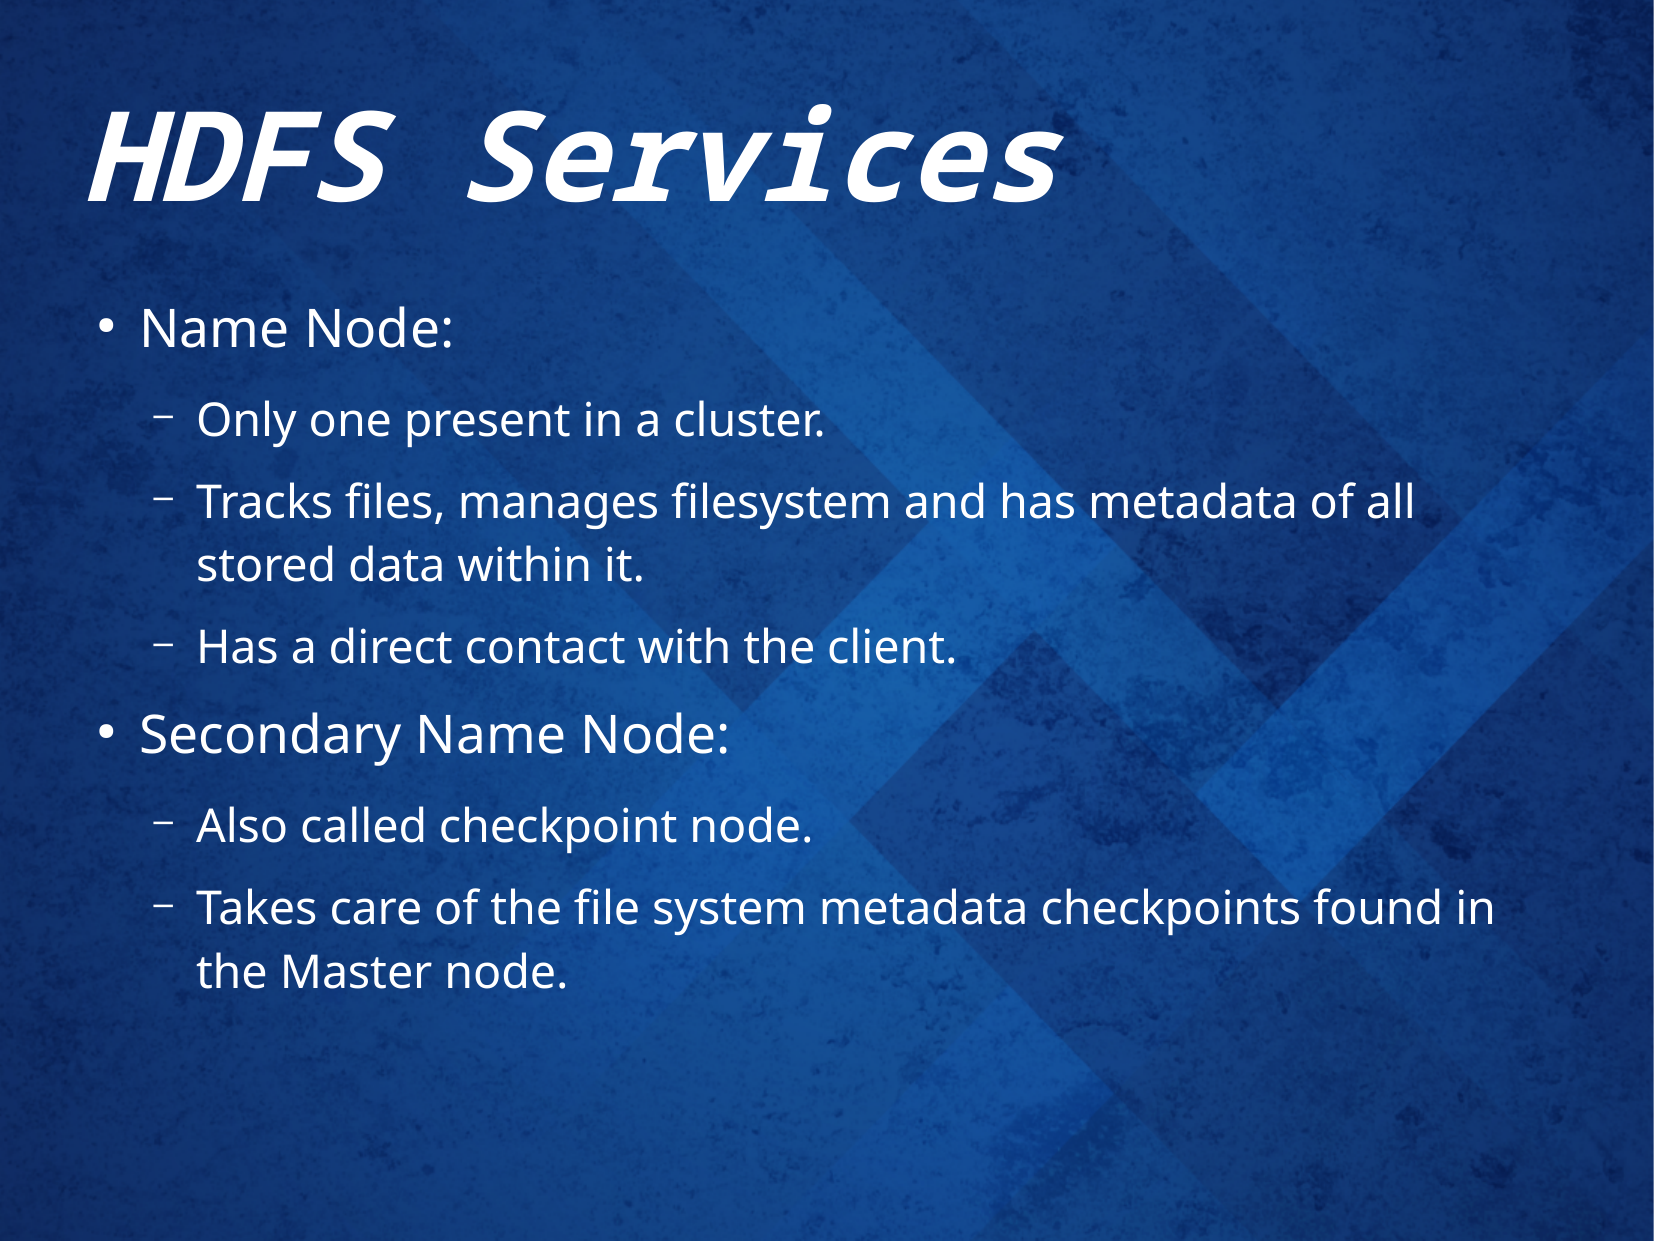

# HDFS Services
Name Node:
Only one present in a cluster.
Tracks files, manages filesystem and has metadata of all stored data within it.
Has a direct contact with the client.
Secondary Name Node:
Also called checkpoint node.
Takes care of the file system metadata checkpoints found in the Master node.